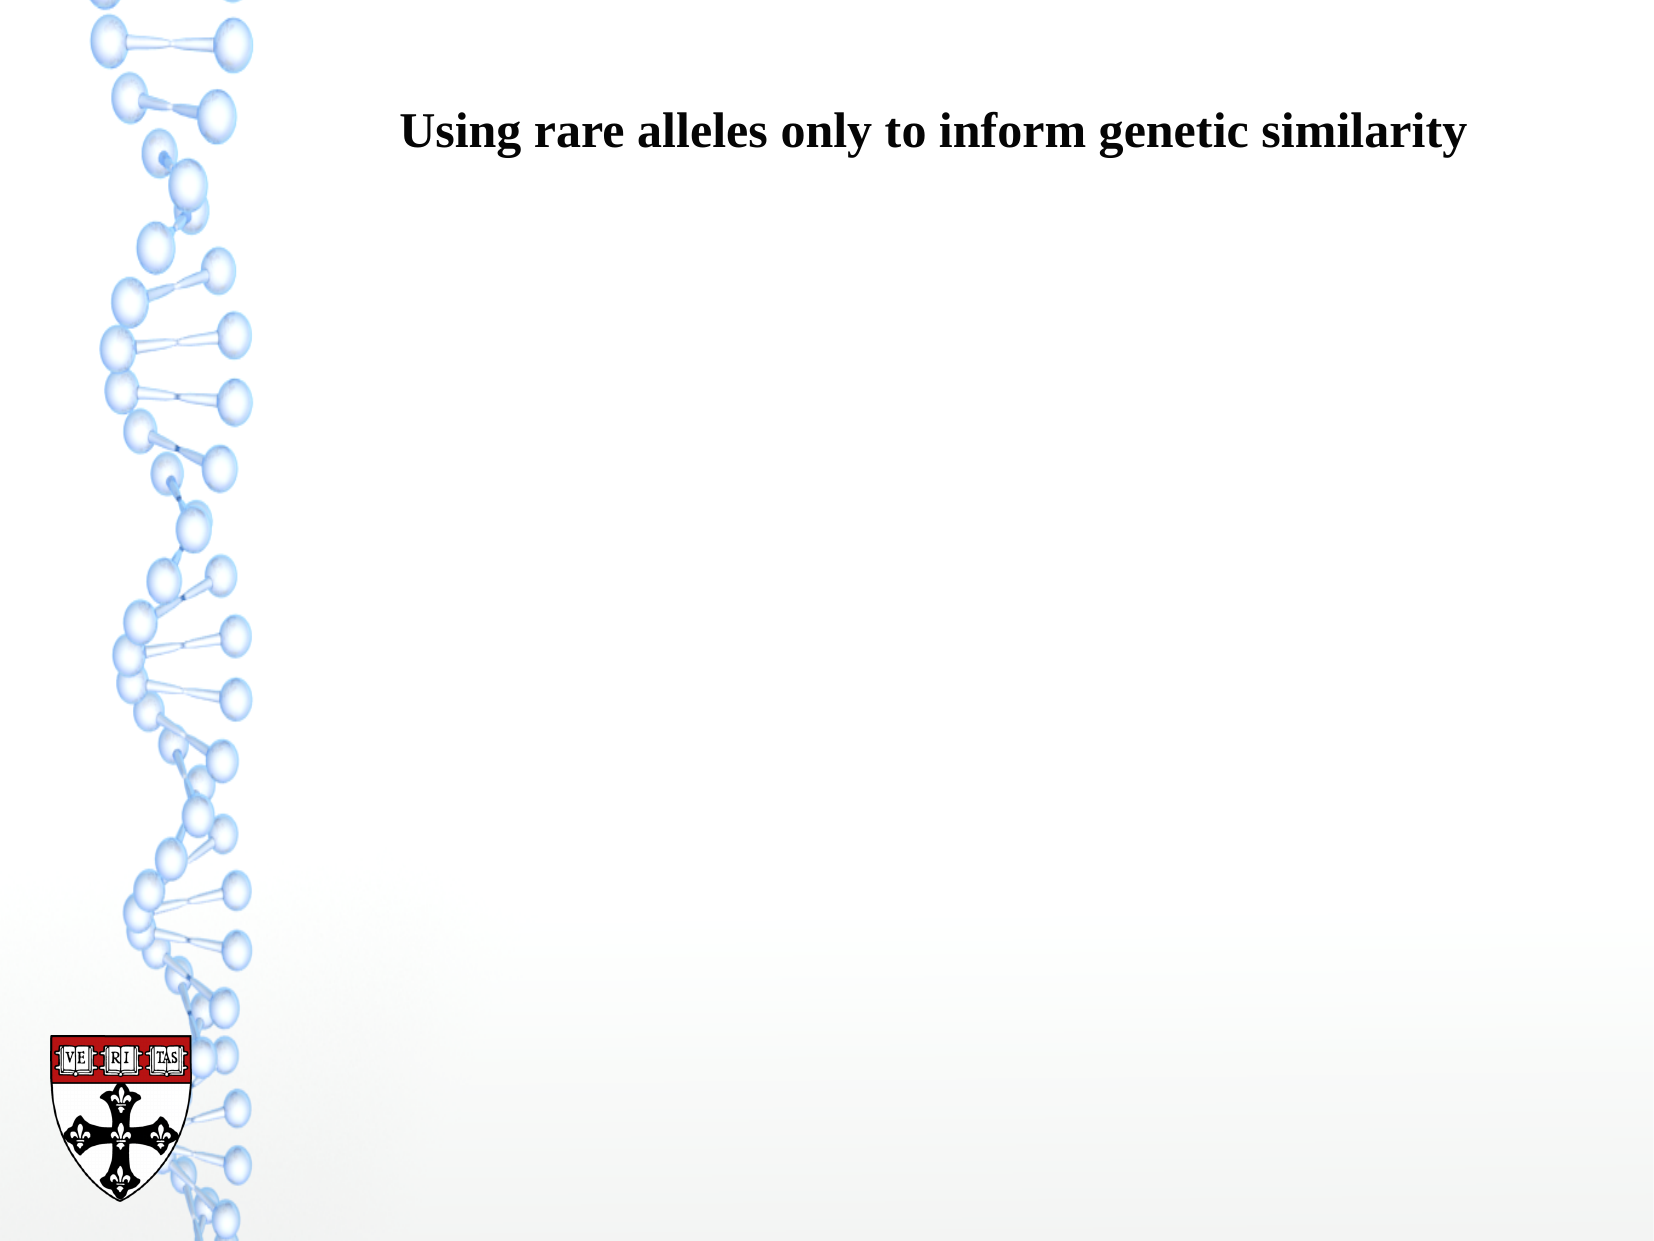

# Using rare alleles only to inform genetic similarity